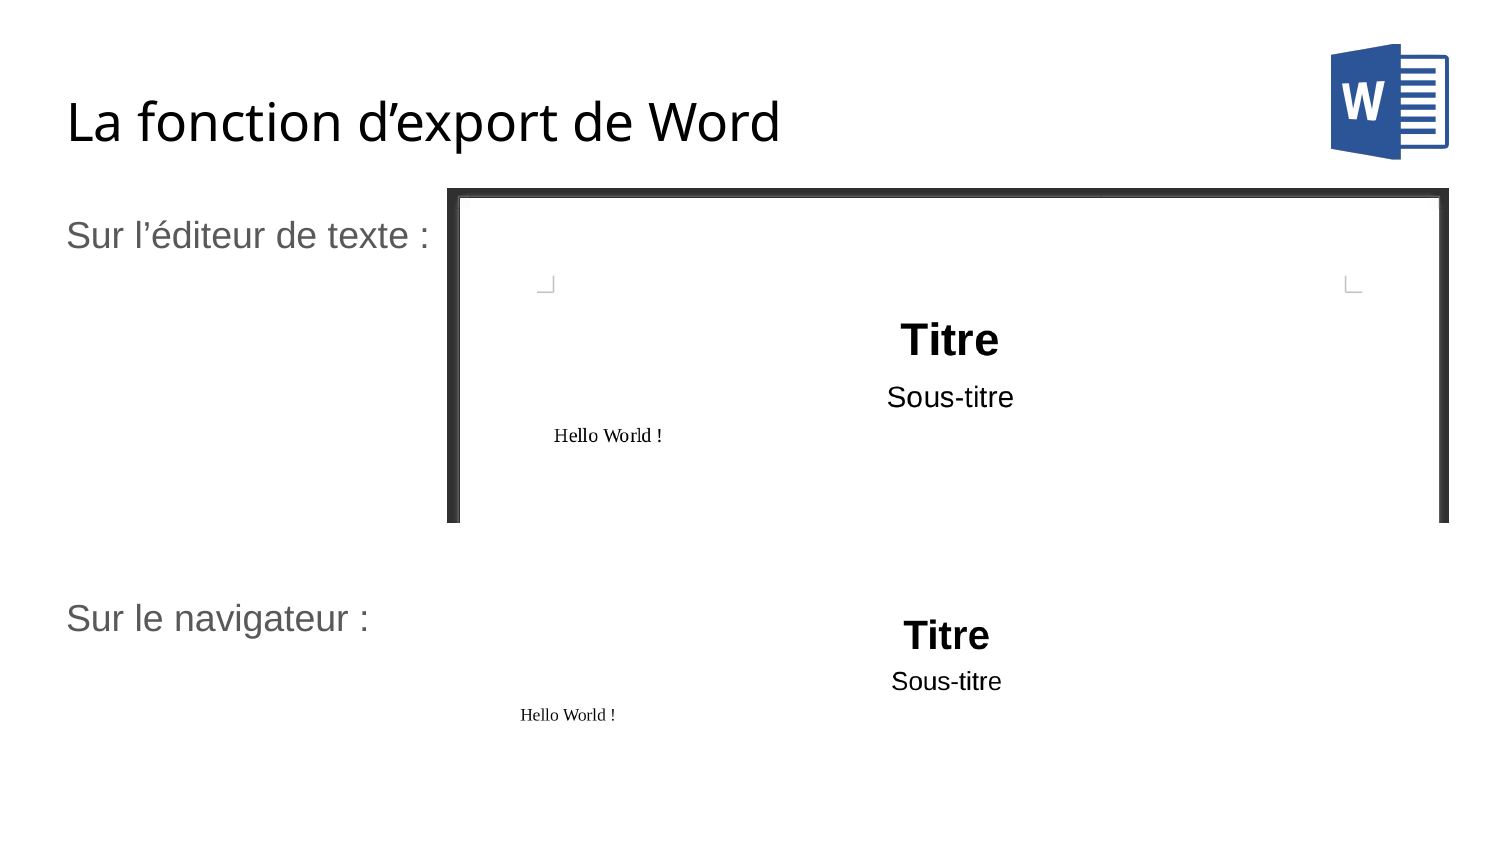

# La fonction d’export de Word
Sur l’éditeur de texte :
Sur le navigateur :